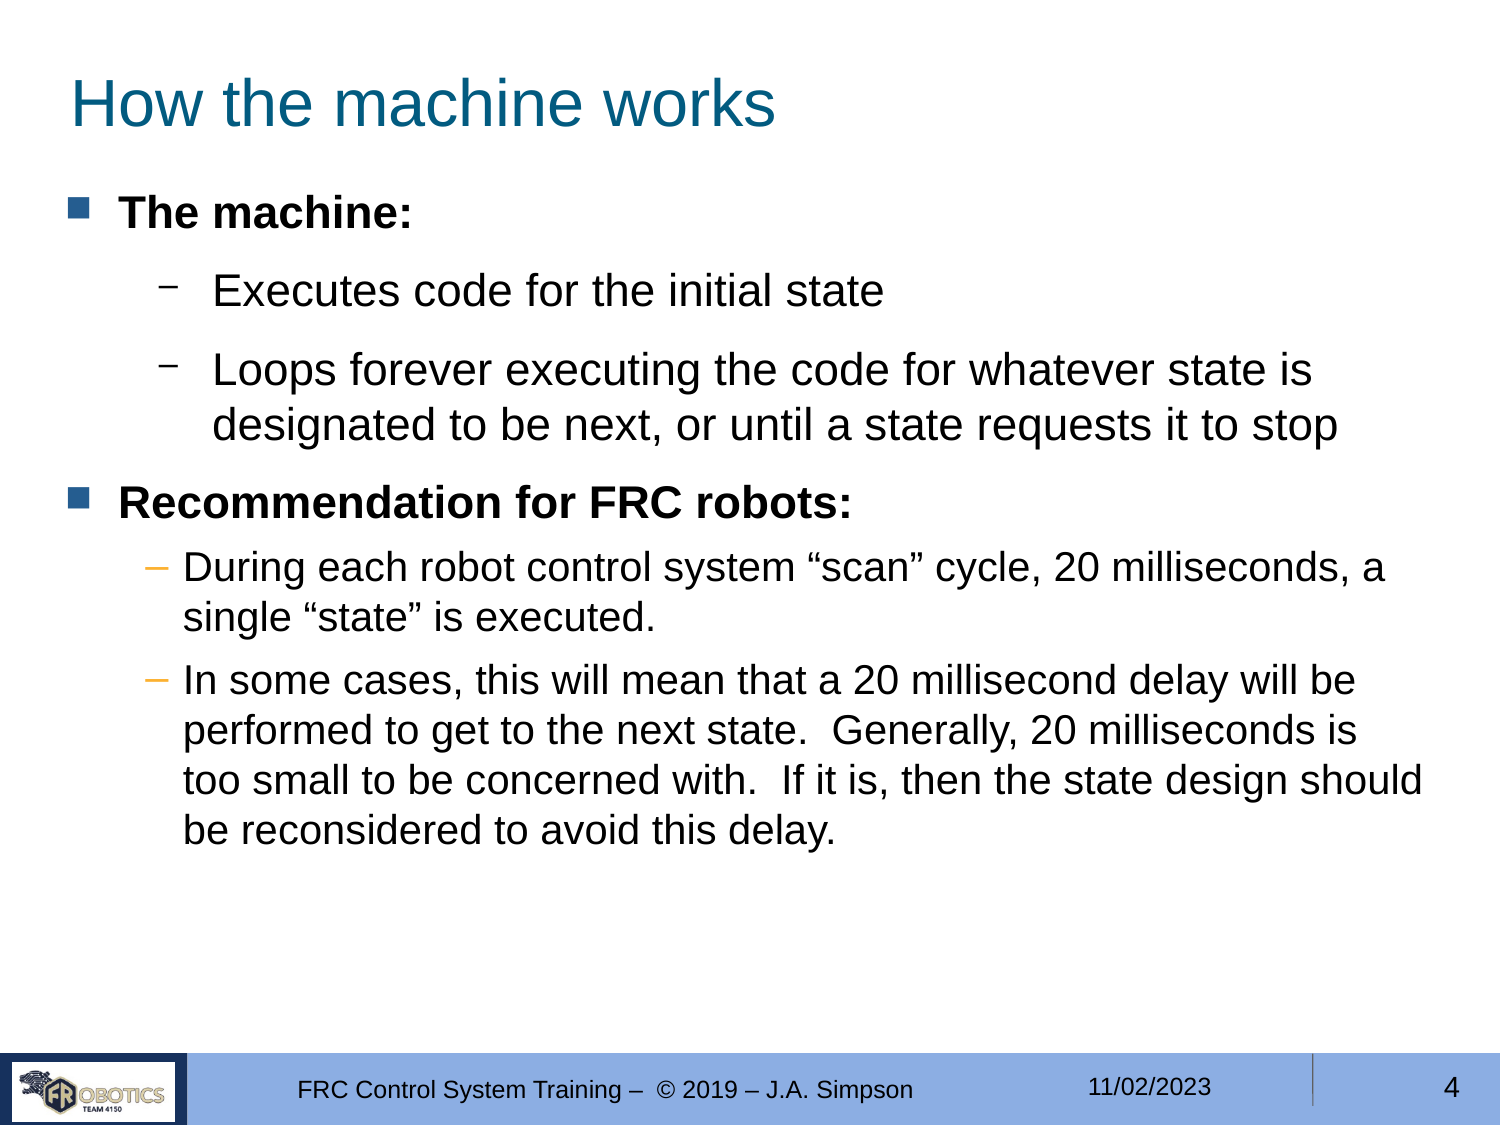

# How the machine works
The machine:
Executes code for the initial state
Loops forever executing the code for whatever state is designated to be next, or until a state requests it to stop
Recommendation for FRC robots:
During each robot control system “scan” cycle, 20 milliseconds, a single “state” is executed.
In some cases, this will mean that a 20 millisecond delay will be performed to get to the next state. Generally, 20 milliseconds is too small to be concerned with. If it is, then the state design should be reconsidered to avoid this delay.
11/02/2023
FRC Control System Training – © 2019 – J.A. Simpson